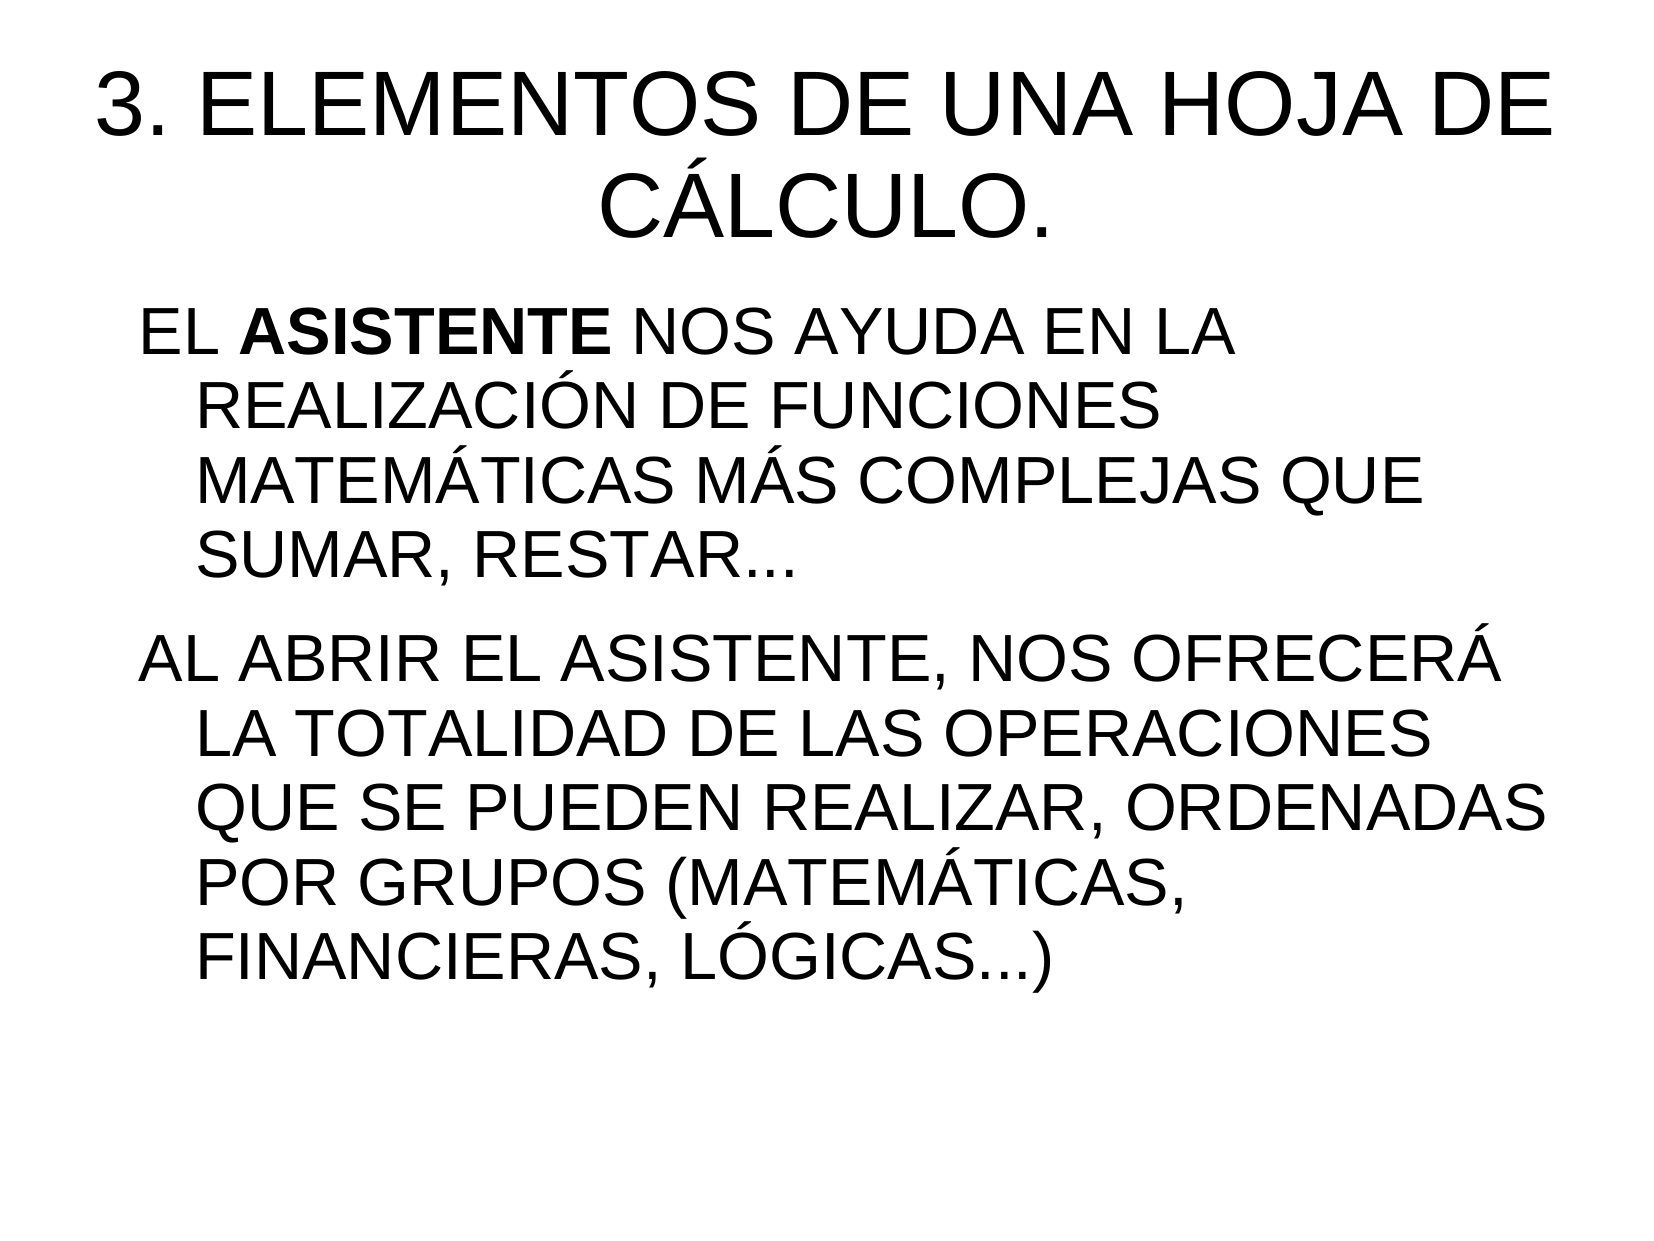

# 3. ELEMENTOS DE UNA HOJA DE CÁLCULO.
EL ASISTENTE NOS AYUDA EN LA REALIZACIÓN DE FUNCIONES MATEMÁTICAS MÁS COMPLEJAS QUE SUMAR, RESTAR...
AL ABRIR EL ASISTENTE, NOS OFRECERÁ LA TOTALIDAD DE LAS OPERACIONES QUE SE PUEDEN REALIZAR, ORDENADAS POR GRUPOS (MATEMÁTICAS, FINANCIERAS, LÓGICAS...)